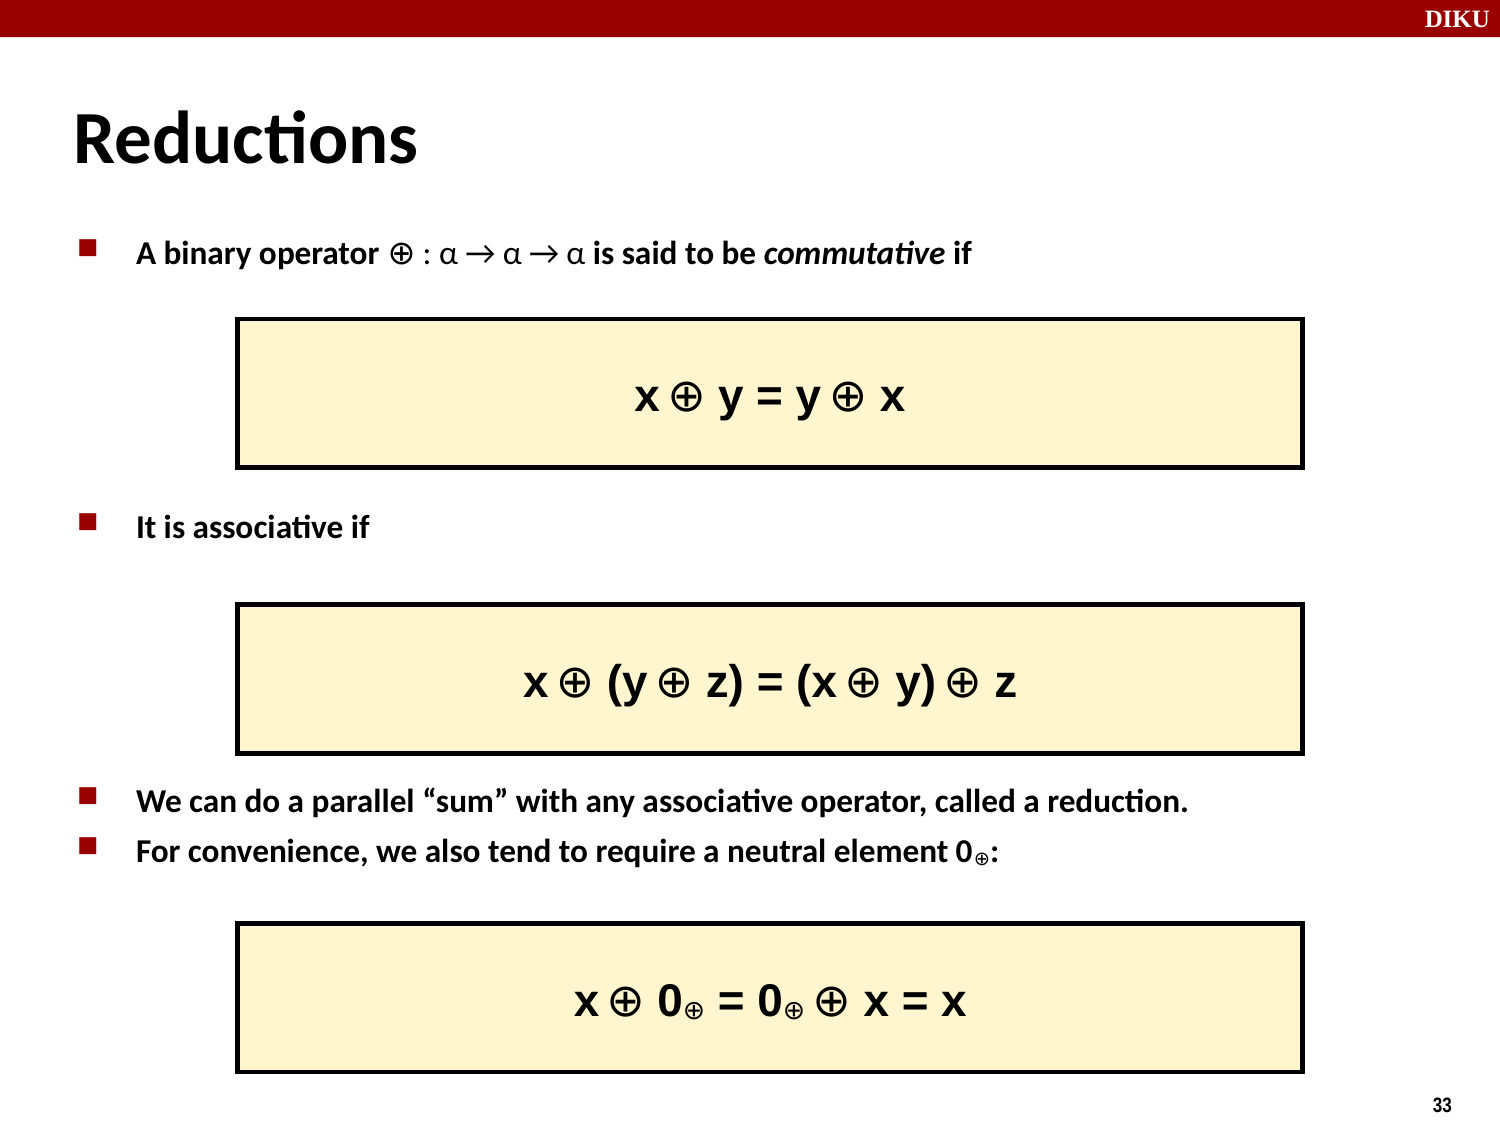

Reductions
A binary operator ⊕ : α → α → α is said to be commutative if
It is associative if
We can do a parallel “sum” with any associative operator, called a reduction.
For convenience, we also tend to require a neutral element 0⊕:
x ⊕ y = y ⊕ x
x ⊕ (y ⊕ z) = (x ⊕ y) ⊕ z
x ⊕ 0⊕ = 0⊕ ⊕ x = x